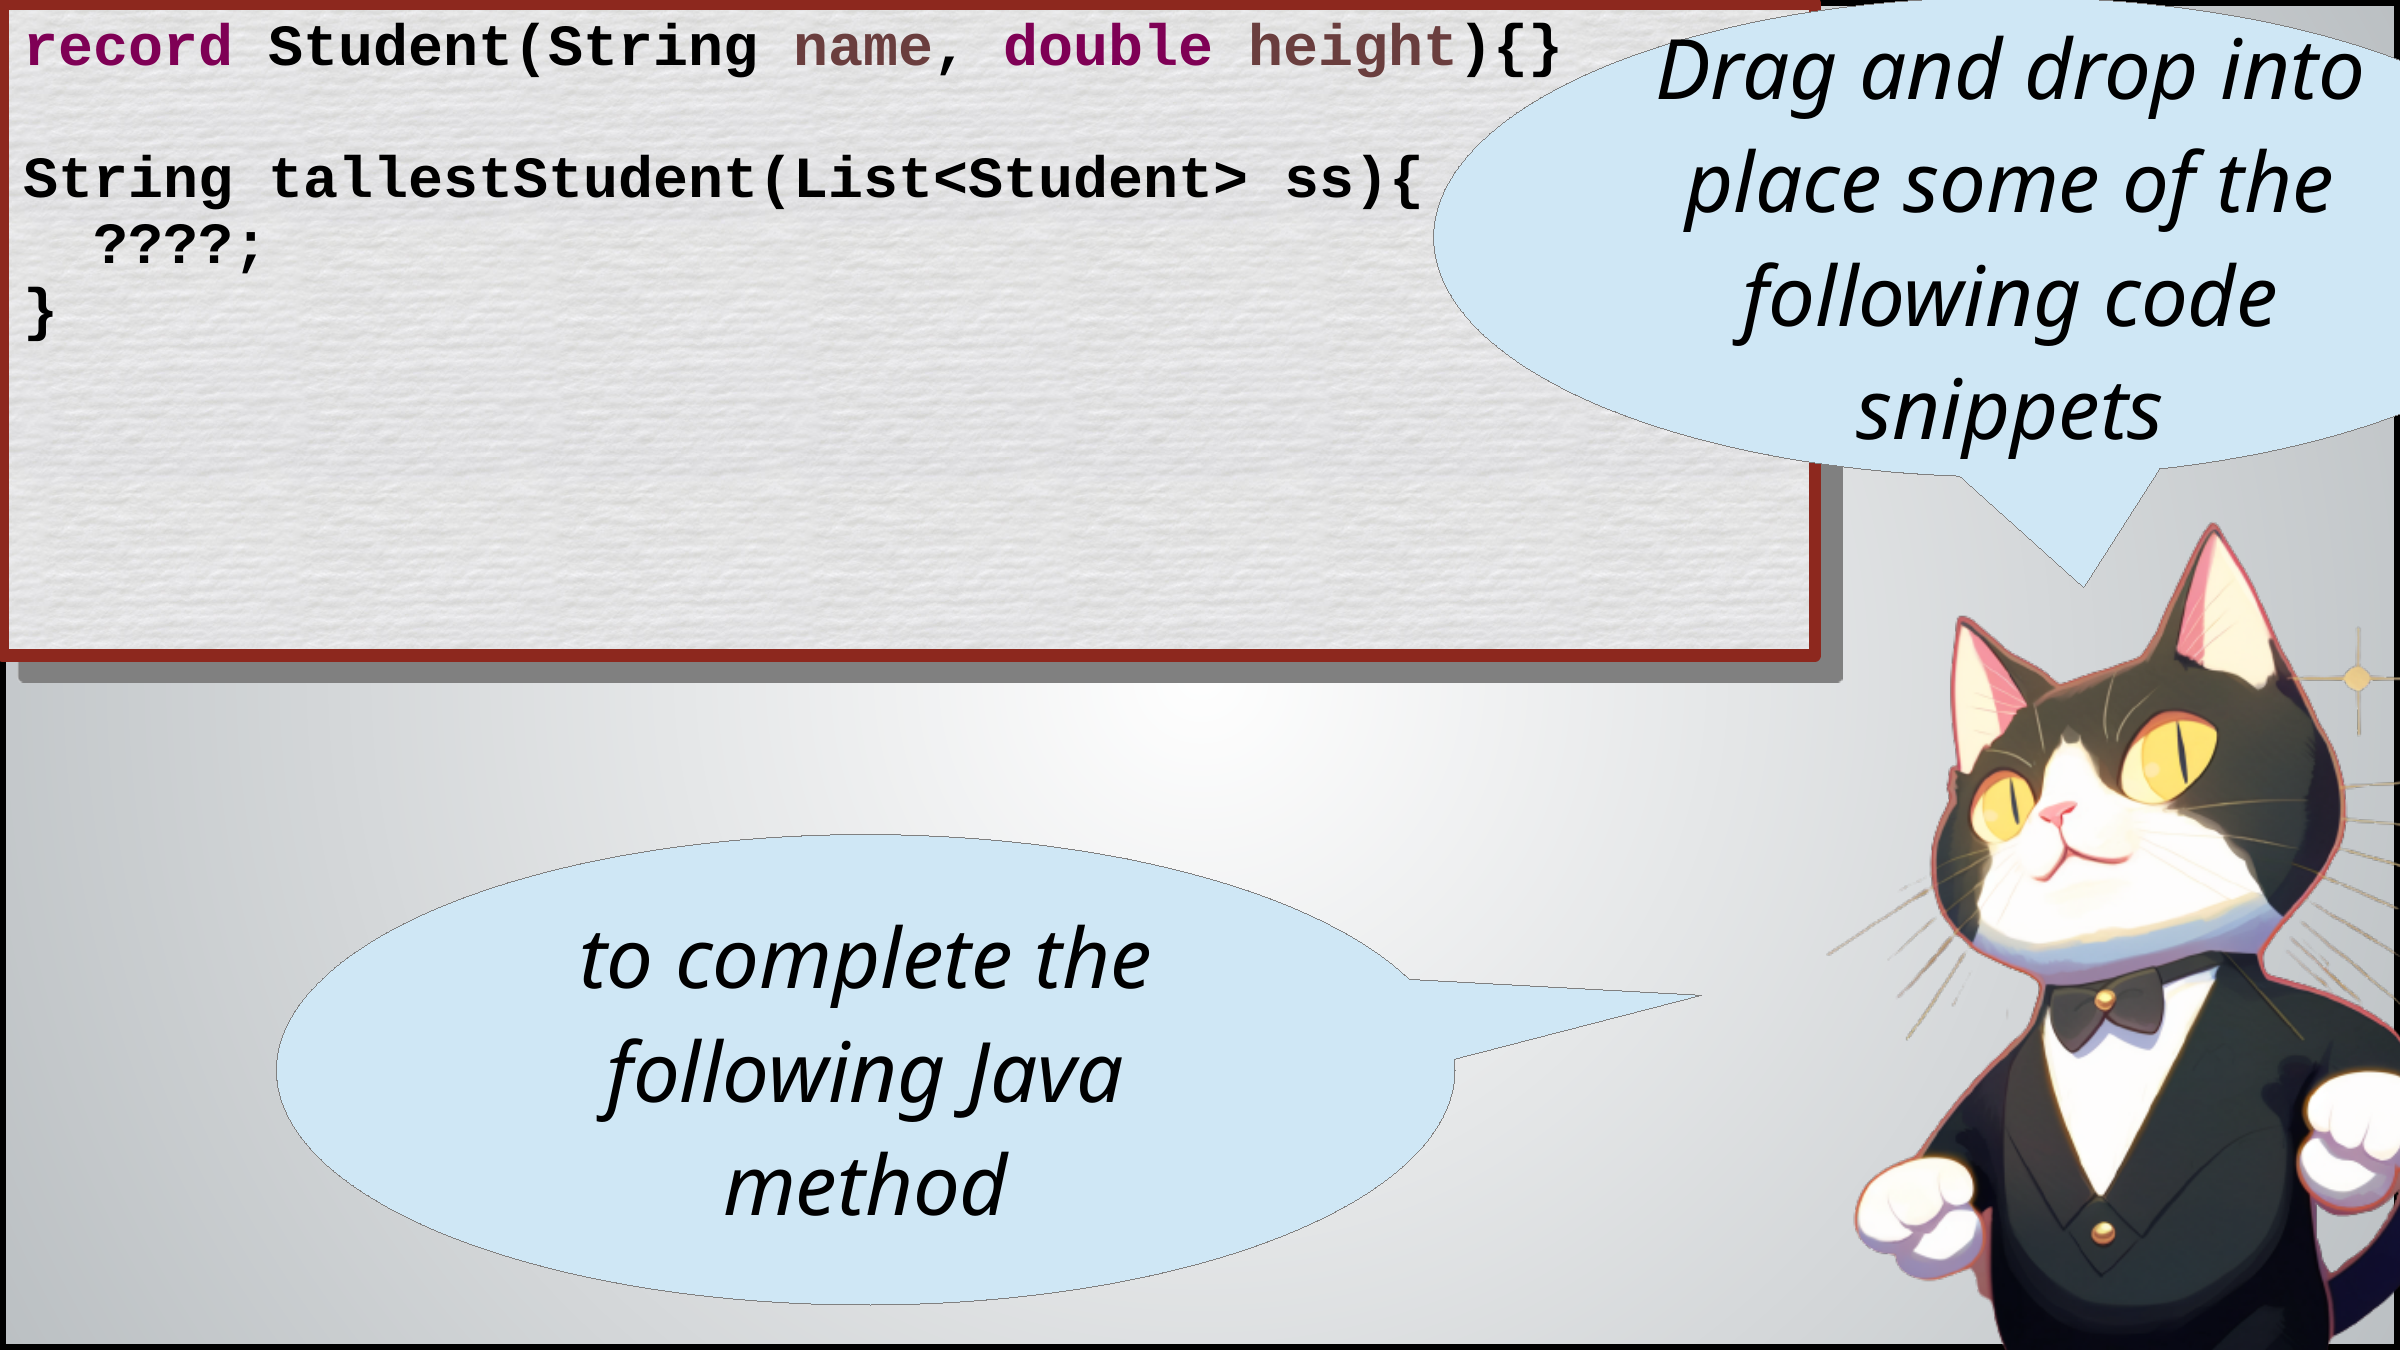

Drag and drop into place some of the following code snippets
record Student(String name, double height){}
String tallestStudent(List<Student> ss){
 ????;
}
to complete the following Java method